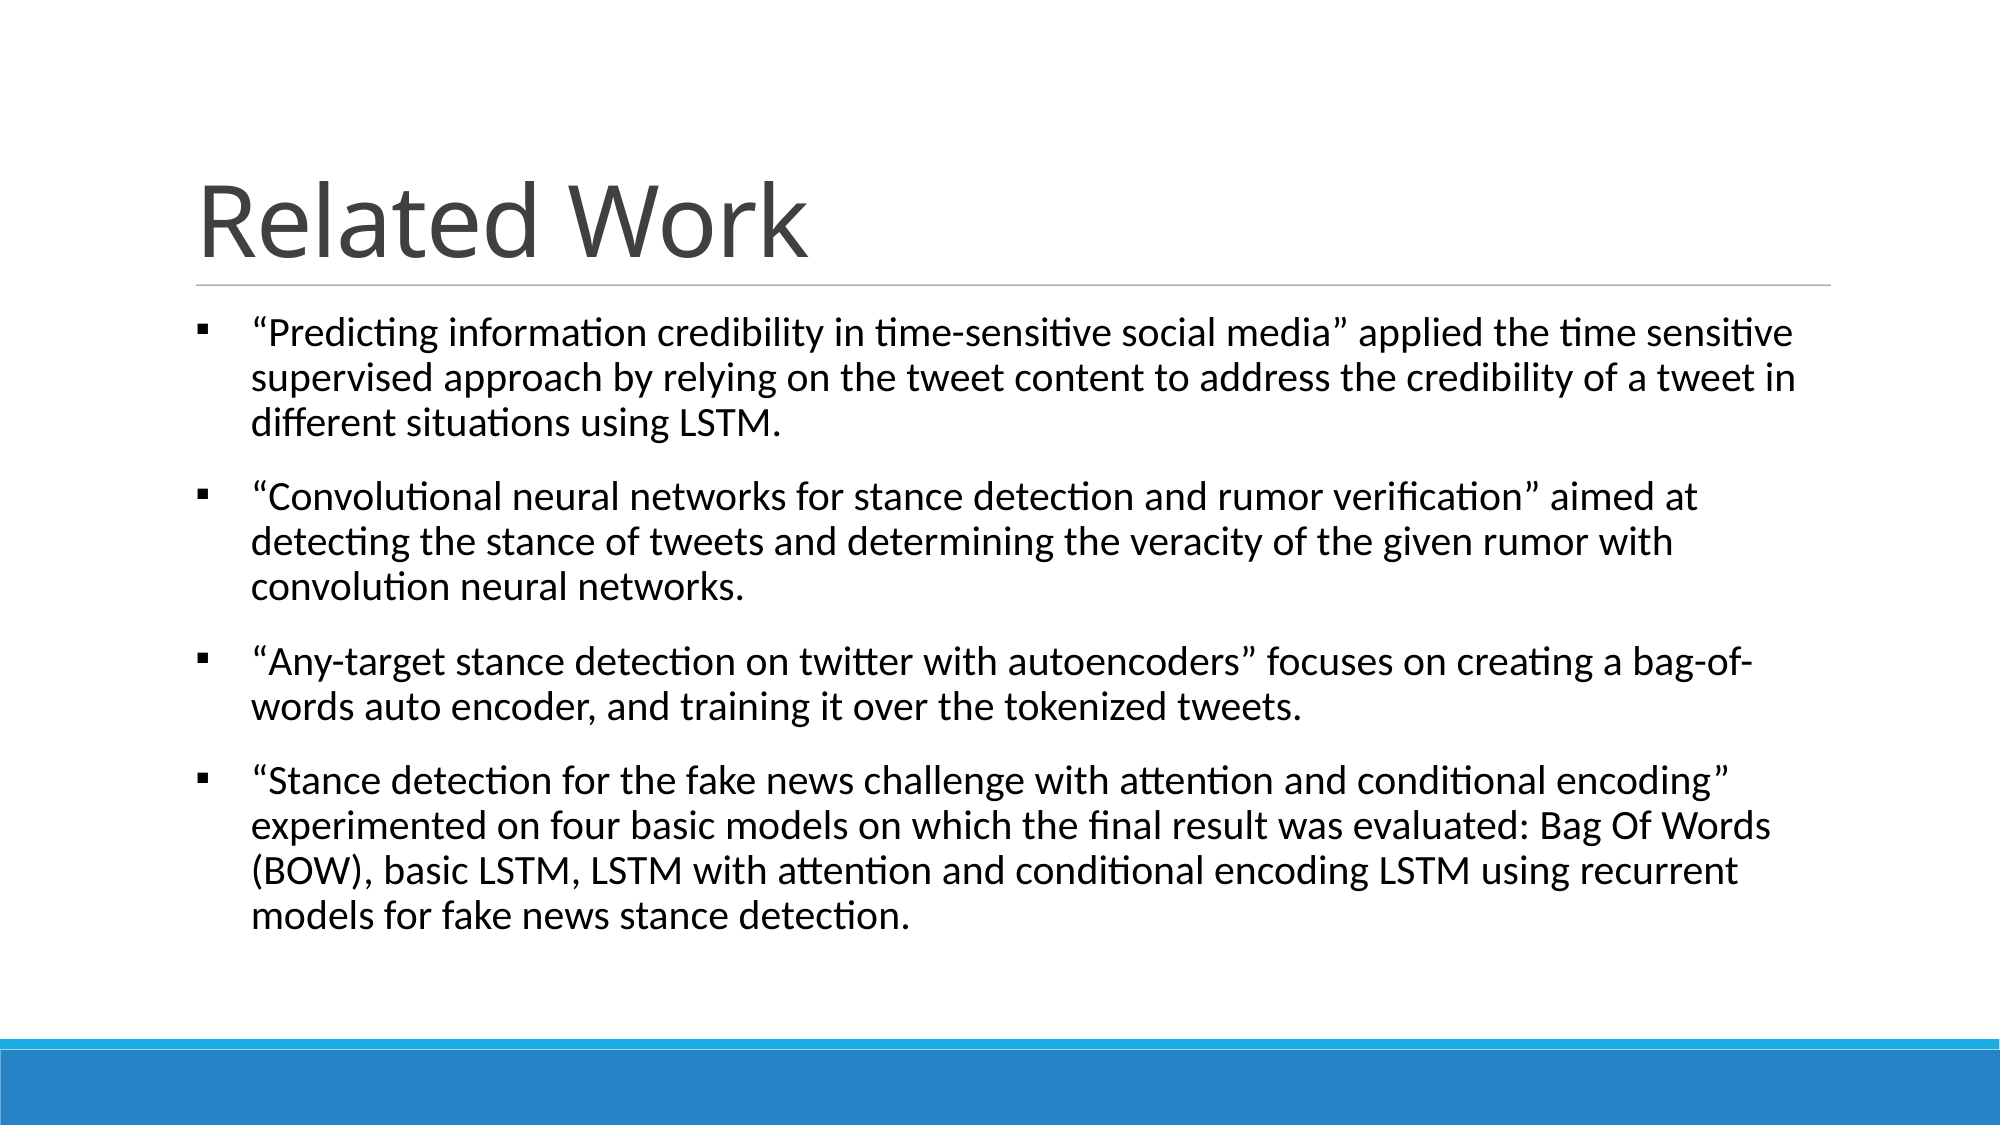

# Related Work
“Predicting information credibility in time-sensitive social media” applied the time sensitive supervised approach by relying on the tweet content to address the credibility of a tweet in different situations using LSTM.
“Convolutional neural networks for stance detection and rumor veriﬁcation” aimed at detecting the stance of tweets and determining the veracity of the given rumor with convolution neural networks.
“Any-target stance detection on twitter with autoencoders” focuses on creating a bag-of-words auto encoder, and training it over the tokenized tweets.
“Stance detection for the fake news challenge with attention and conditional encoding” experimented on four basic models on which the ﬁnal result was evaluated: Bag Of Words (BOW), basic LSTM, LSTM with attention and conditional encoding LSTM using recurrent models for fake news stance detection.